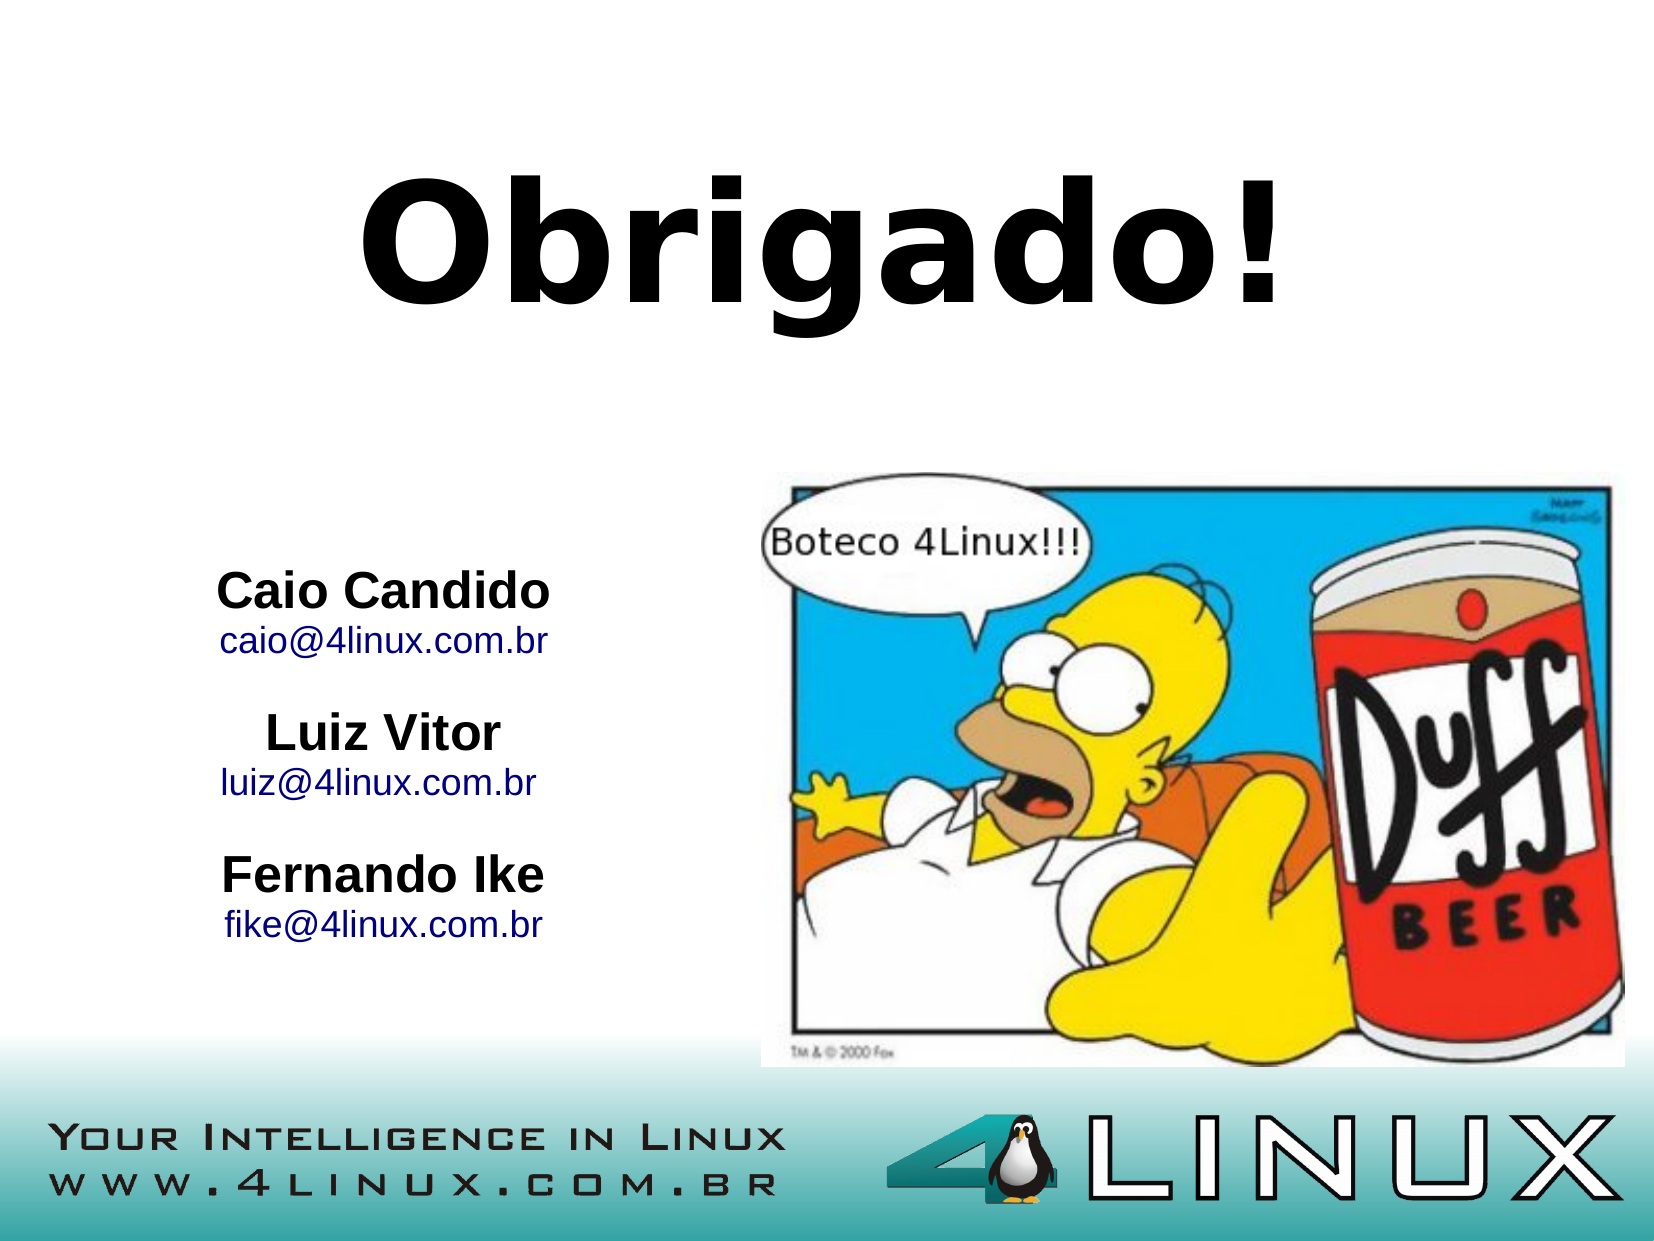

Obrigado!
Caio Candido
caio@4linux.com.br
Luiz Vitor
luiz@4linux.com.br
Fernando Ike
fike@4linux.com.br